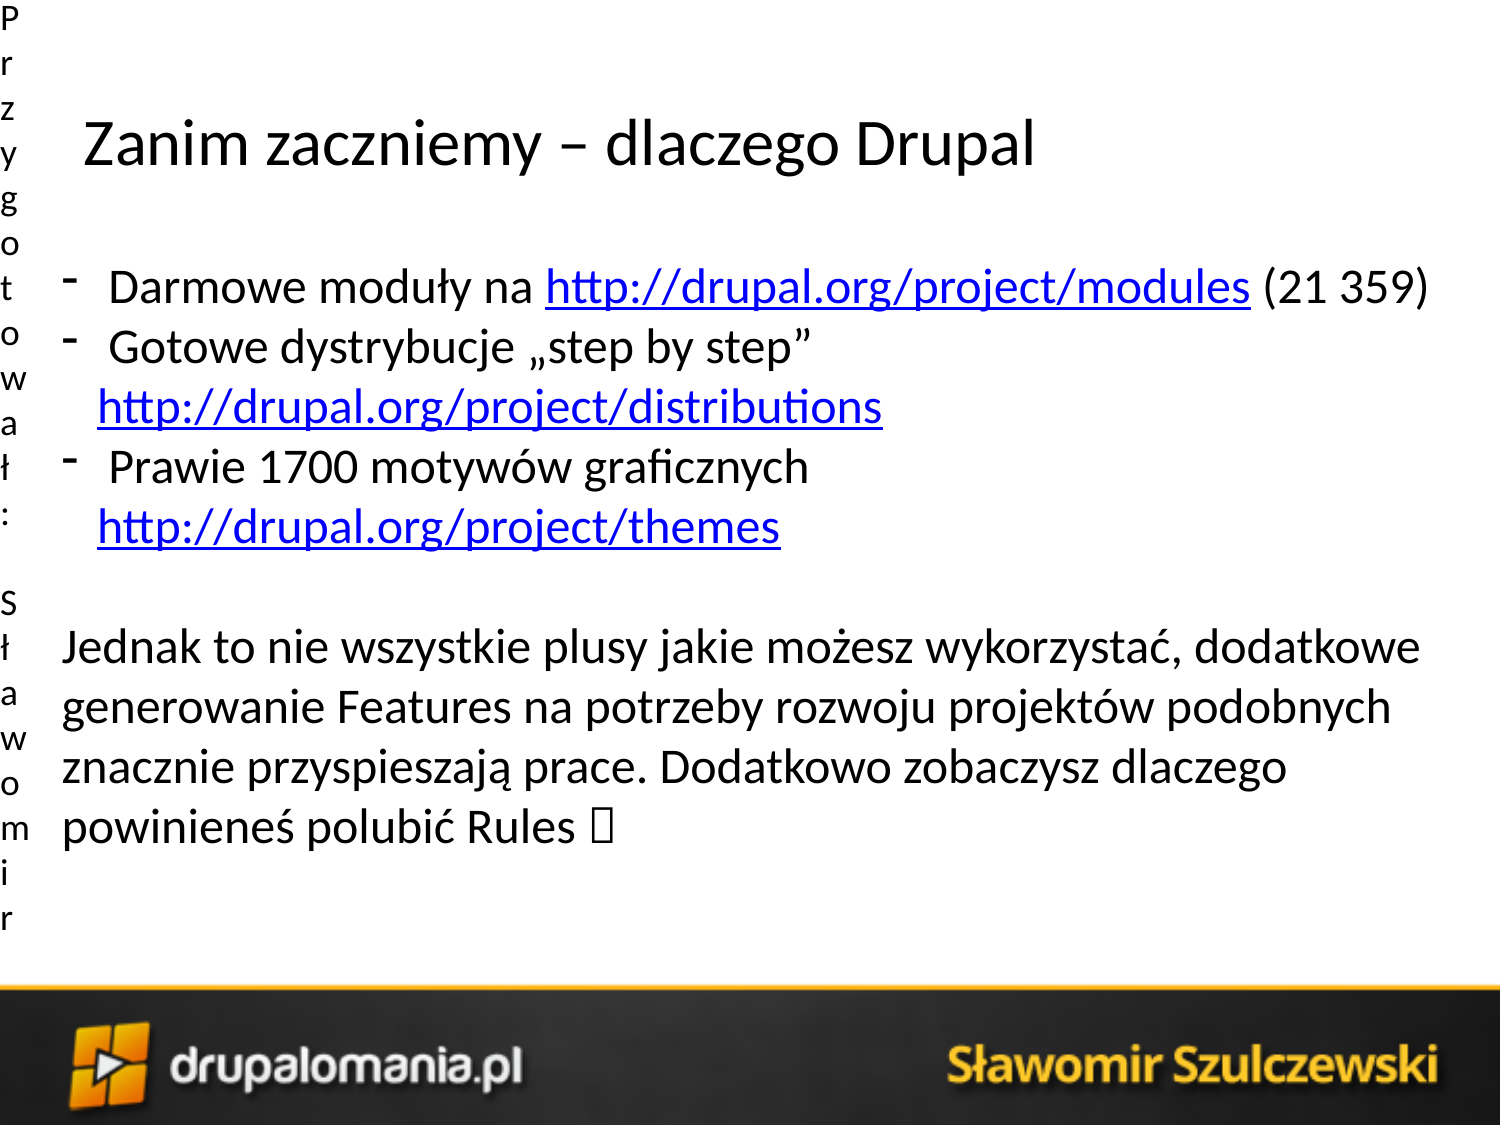

Przygotował: Sławomir Szulczewski (Drupalomania.pl)
Zanim zaczniemy – dlaczego Drupal
 Darmowe moduły na http://drupal.org/project/modules (21 359)
 Gotowe dystrybucje „step by step” http://drupal.org/project/distributions
 Prawie 1700 motywów graficznych http://drupal.org/project/themes
Jednak to nie wszystkie plusy jakie możesz wykorzystać, dodatkowe generowanie Features na potrzeby rozwoju projektów podobnych znacznie przyspieszają prace. Dodatkowo zobaczysz dlaczego powinieneś polubić Rules 